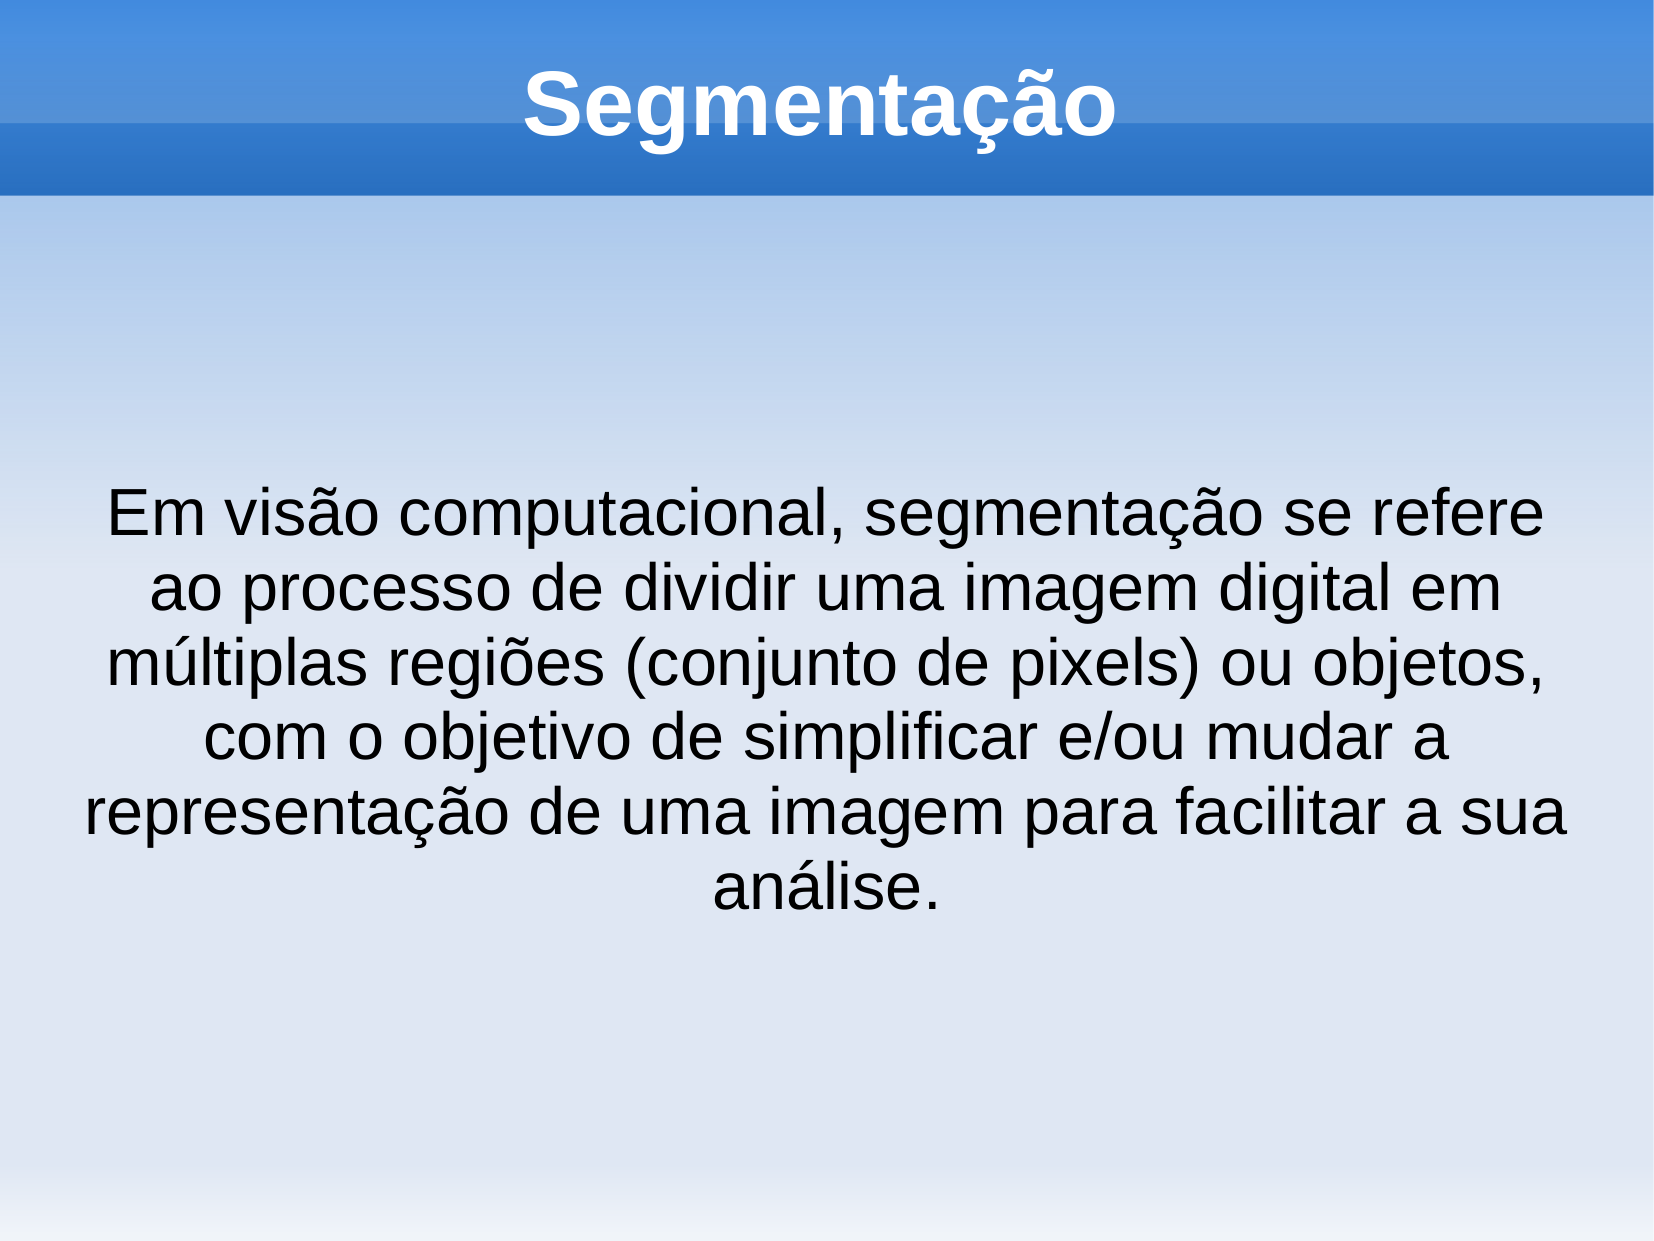

# Segmentação
Em visão computacional, segmentação se refere ao processo de dividir uma imagem digital em múltiplas regiões (conjunto de pixels) ou objetos, com o objetivo de simplificar e/ou mudar a representação de uma imagem para facilitar a sua análise.